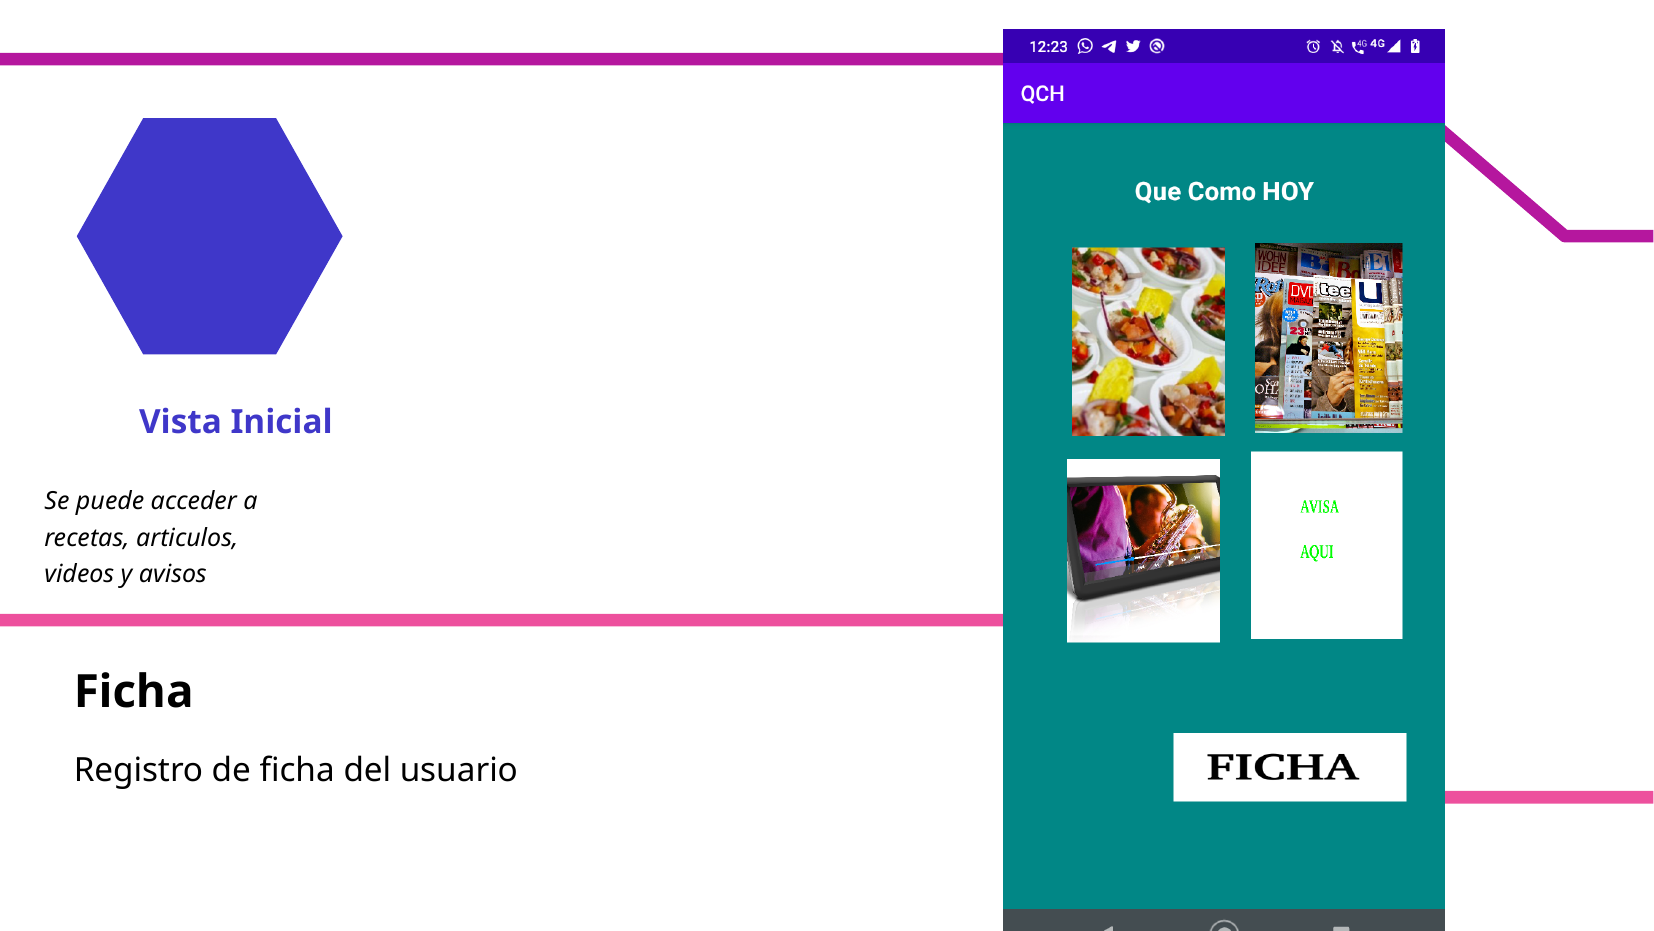

Vista Inicial
Se puede acceder a recetas, articulos, videos y avisos
Ficha
Registro de ficha del usuario